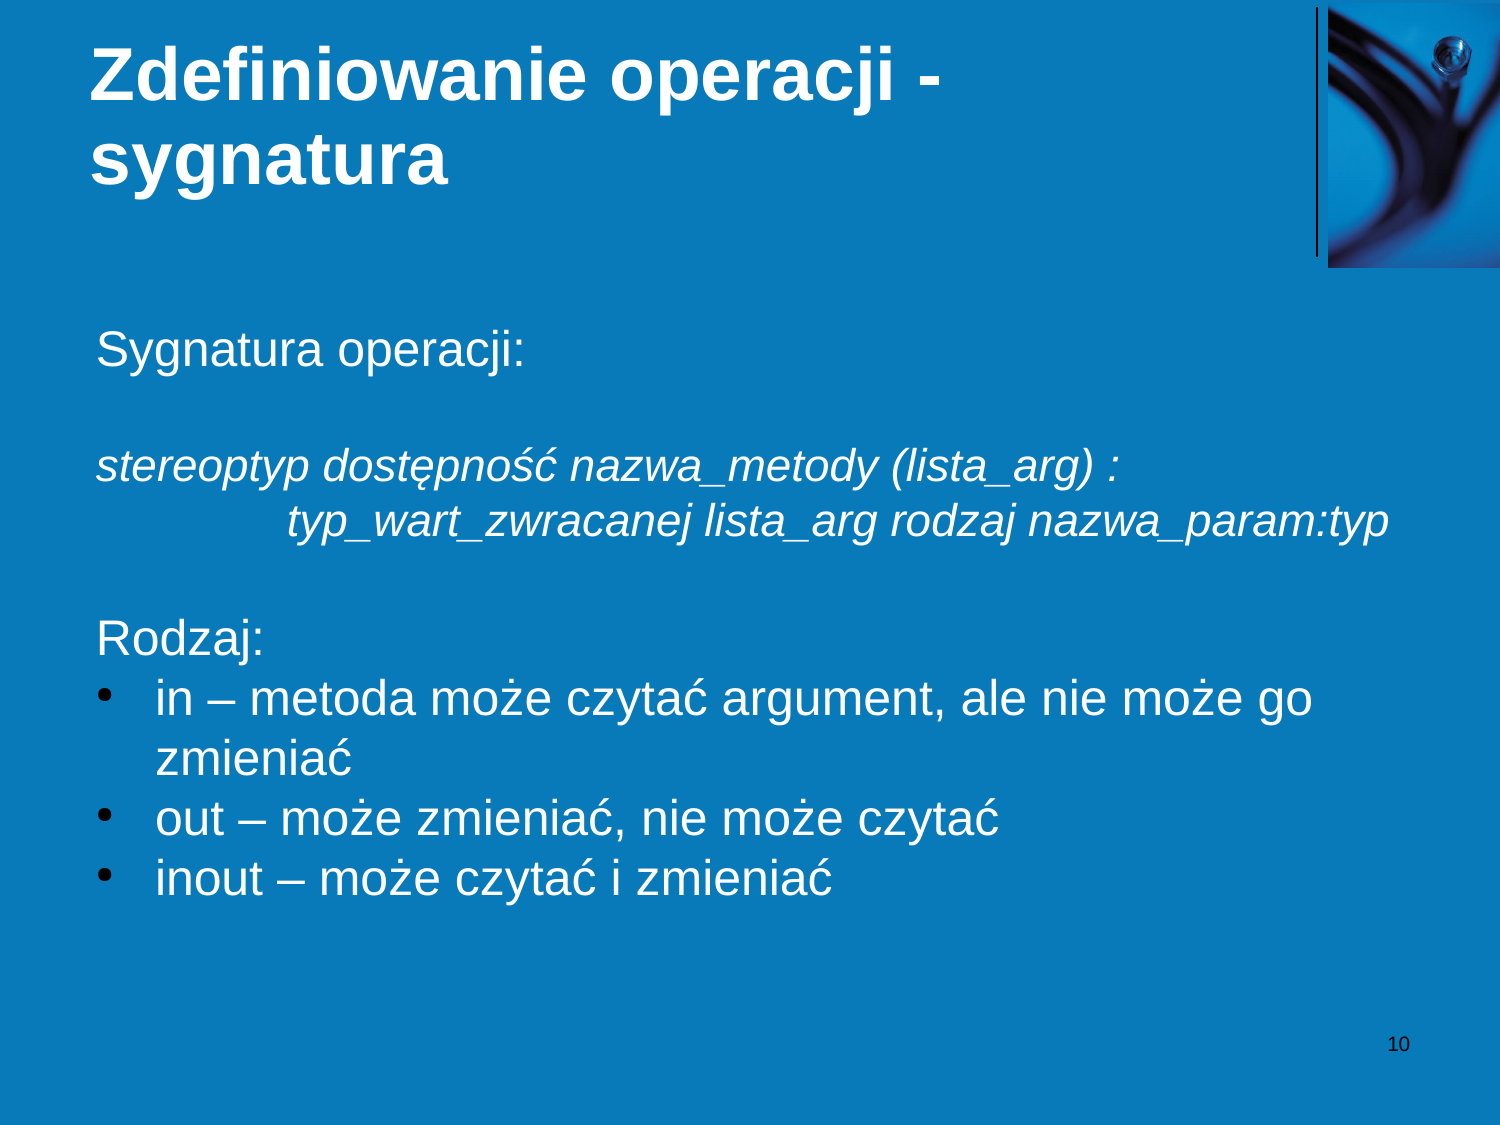

# Zdefiniowanie operacji - sygnatura
Sygnatura operacji:
stereoptyp dostępność nazwa_metody (lista_arg) :
 typ_wart_zwracanej lista_arg rodzaj nazwa_param:typ
Rodzaj:
in – metoda może czytać argument, ale nie może go zmieniać
out – może zmieniać, nie może czytać
inout – może czytać i zmieniać
10